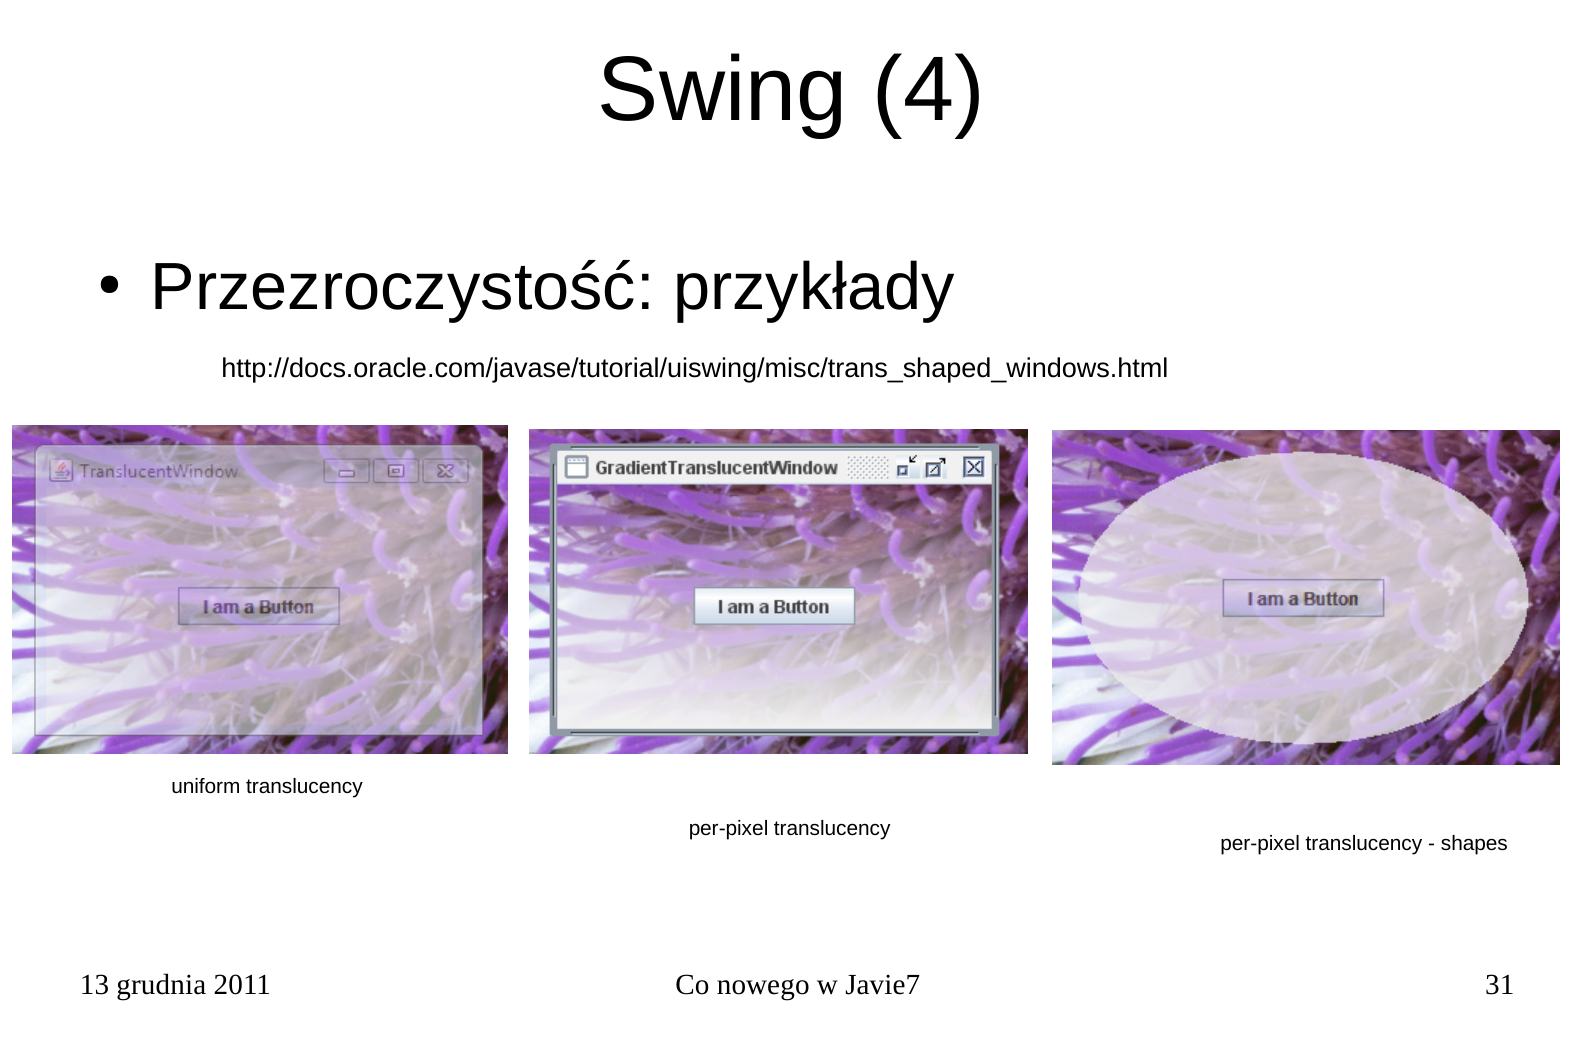

# Swing (4)
Przezroczystość: przykłady
http://docs.oracle.com/javase/tutorial/uiswing/misc/trans_shaped_windows.html
uniform translucency
per-pixel translucency
per-pixel translucency - shapes
13 grudnia 2011
Co nowego w Javie7
31